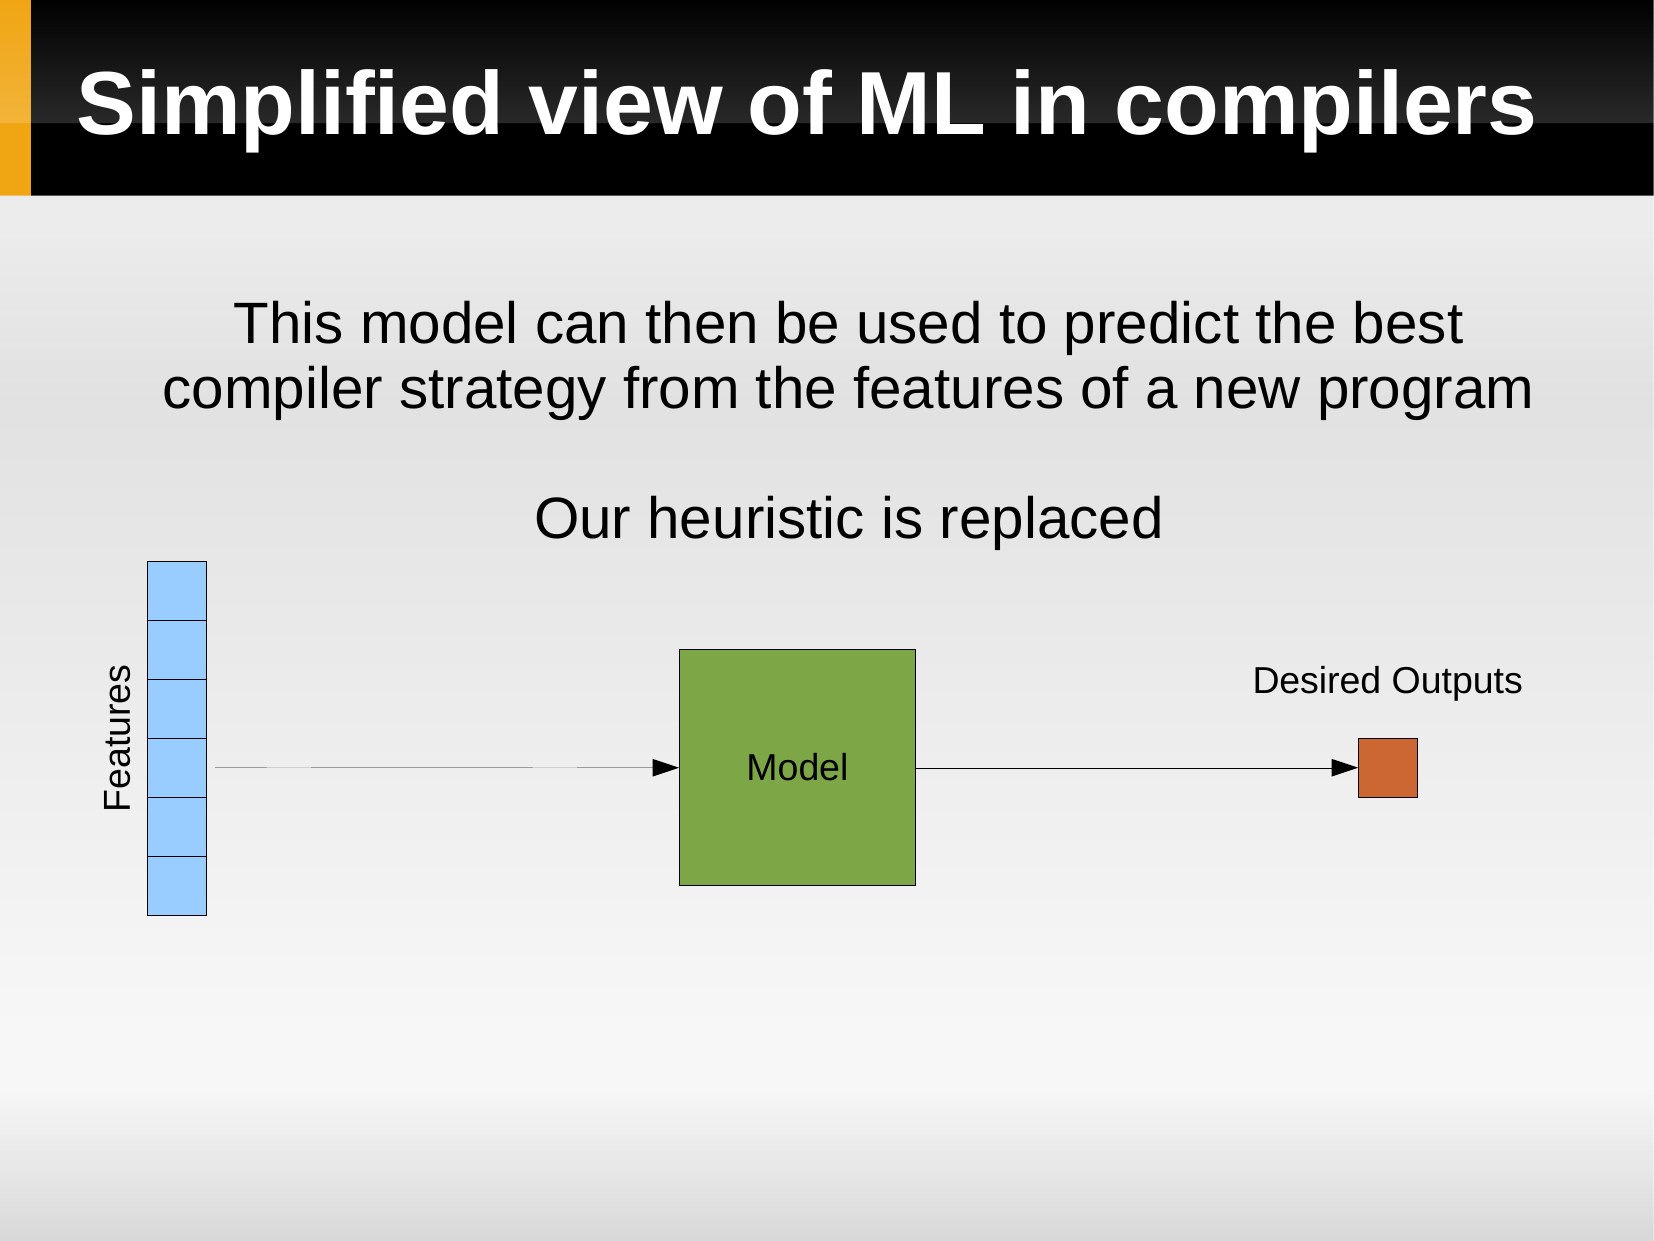

# Simplified view of ML in compilers
This model can then be used to predict the best
compiler strategy from the features of a new program
Our heuristic is replaced
Model
Desired Outputs
Features